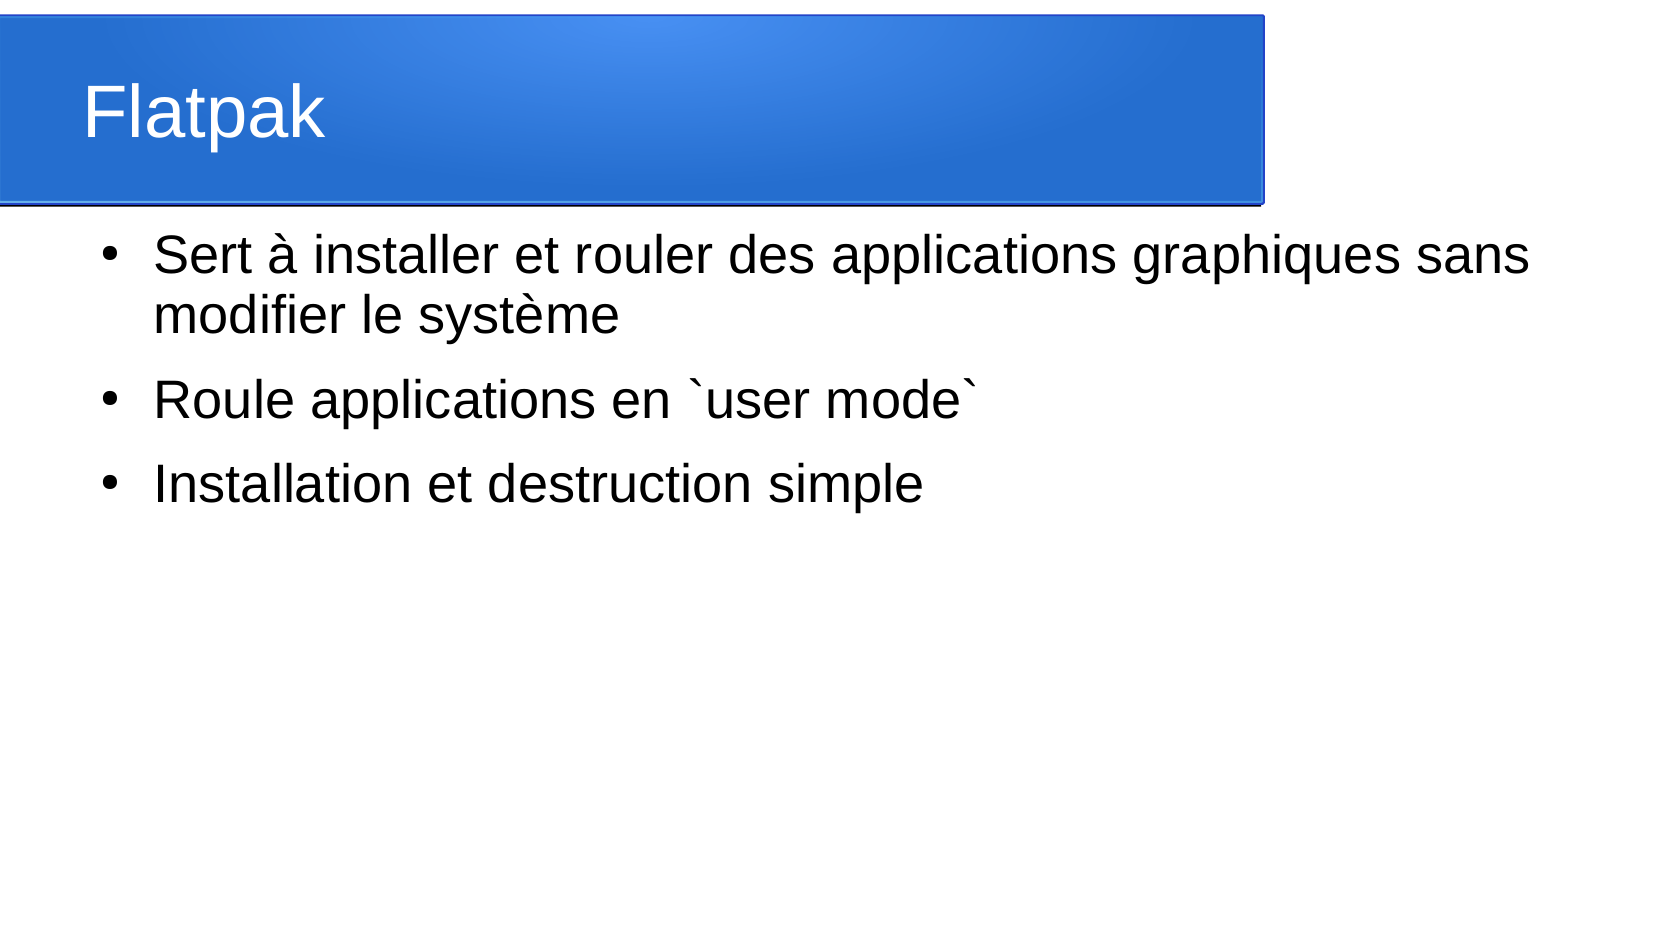

# Flatpak
Sert à installer et rouler des applications graphiques sans modifier le système
Roule applications en `user mode`
Installation et destruction simple